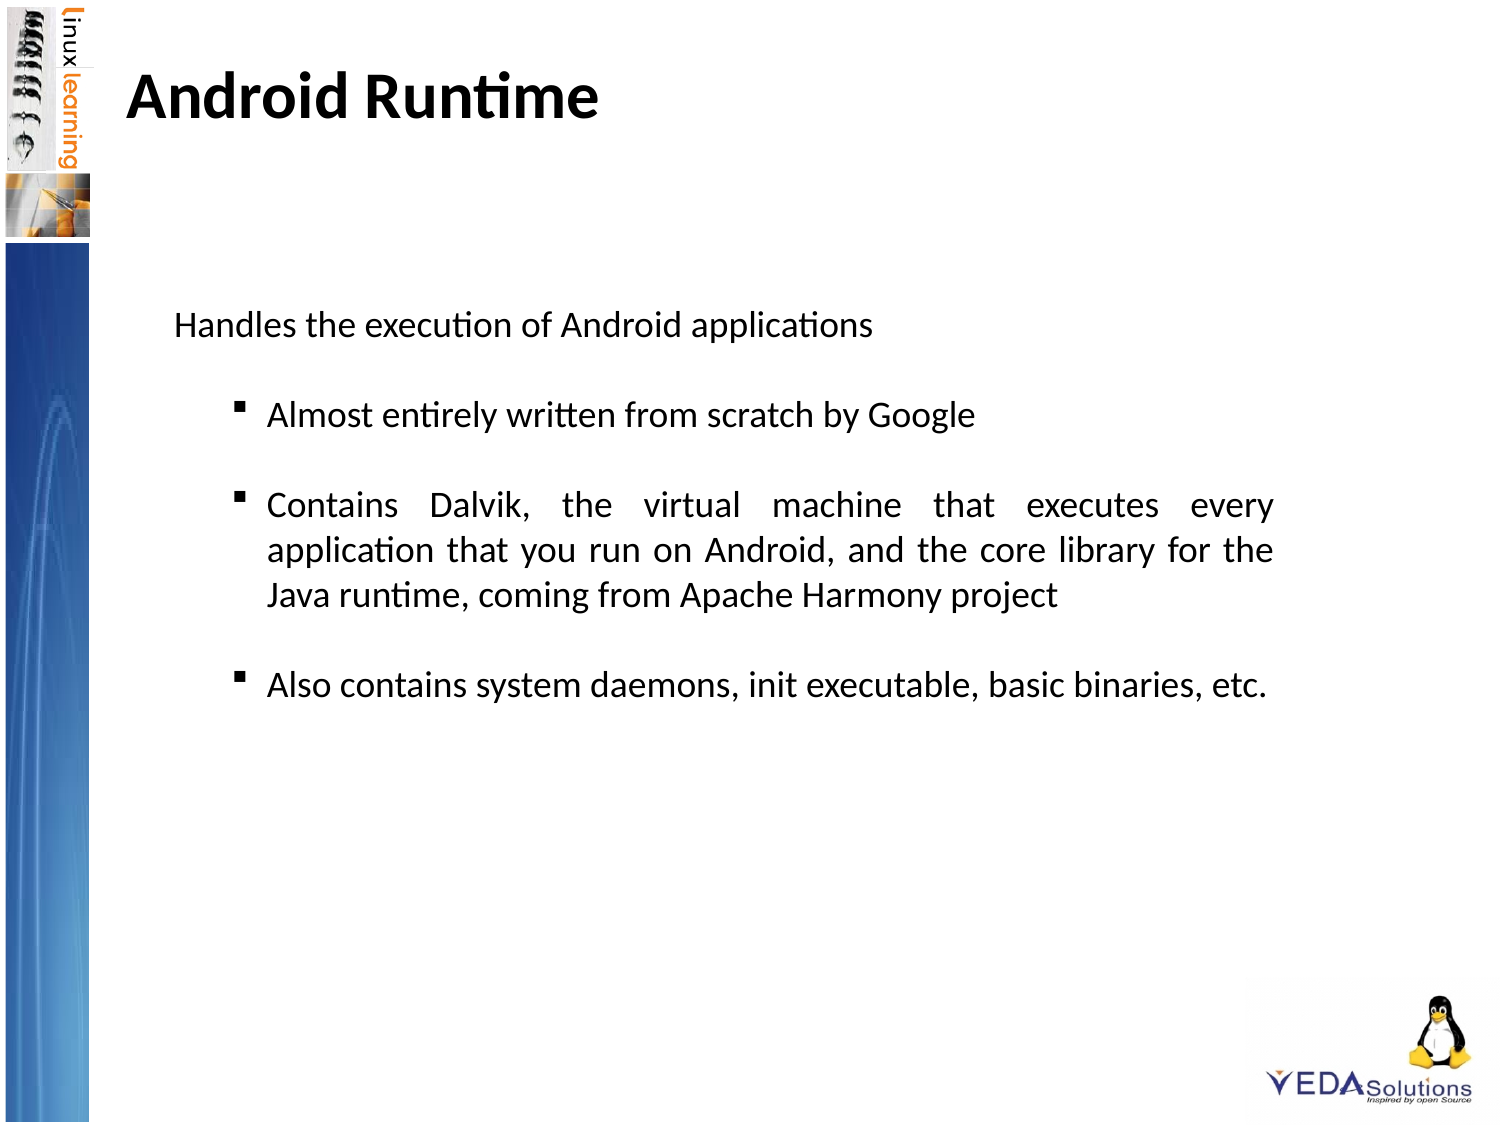

Android Runtime
Handles the execution of Android applications
Almost entirely written from scratch by Google
Contains Dalvik, the virtual machine that executes every application that you run on Android, and the core library for the Java runtime, coming from Apache Harmony project
Also contains system daemons, init executable, basic binaries, etc.